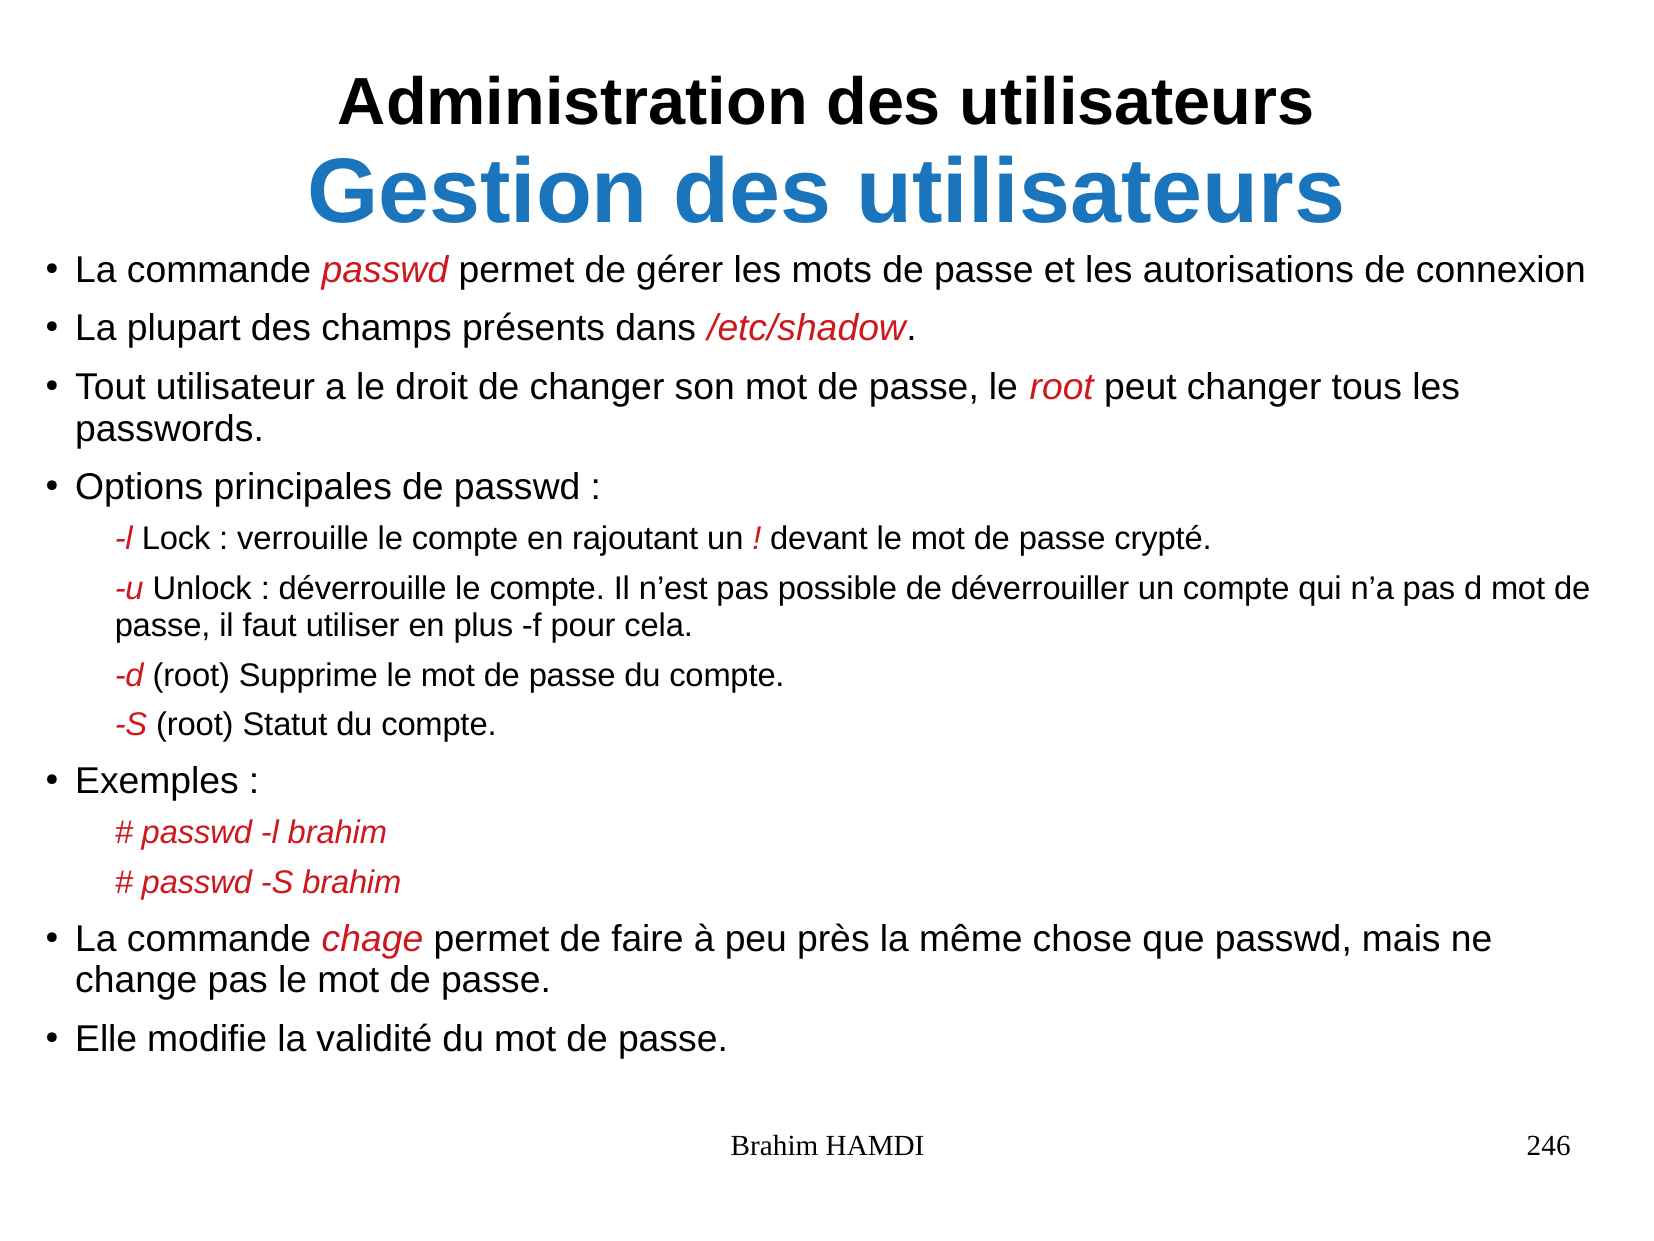

# Administration des utilisateurs Gestion des utilisateurs
La commande passwd permet de gérer les mots de passe et les autorisations de connexion
La plupart des champs présents dans /etc/shadow.
Tout utilisateur a le droit de changer son mot de passe, le root peut changer tous les passwords.
Options principales de passwd :
-l Lock : verrouille le compte en rajoutant un ! devant le mot de passe crypté.
-u Unlock : déverrouille le compte. Il n’est pas possible de déverrouiller un compte qui n’a pas d mot de passe, il faut utiliser en plus -f pour cela.
-d (root) Supprime le mot de passe du compte.
-S (root) Statut du compte.
Exemples :
# passwd -l brahim
# passwd -S brahim
La commande chage permet de faire à peu près la même chose que passwd, mais ne change pas le mot de passe.
Elle modifie la validité du mot de passe.
Brahim HAMDI
246